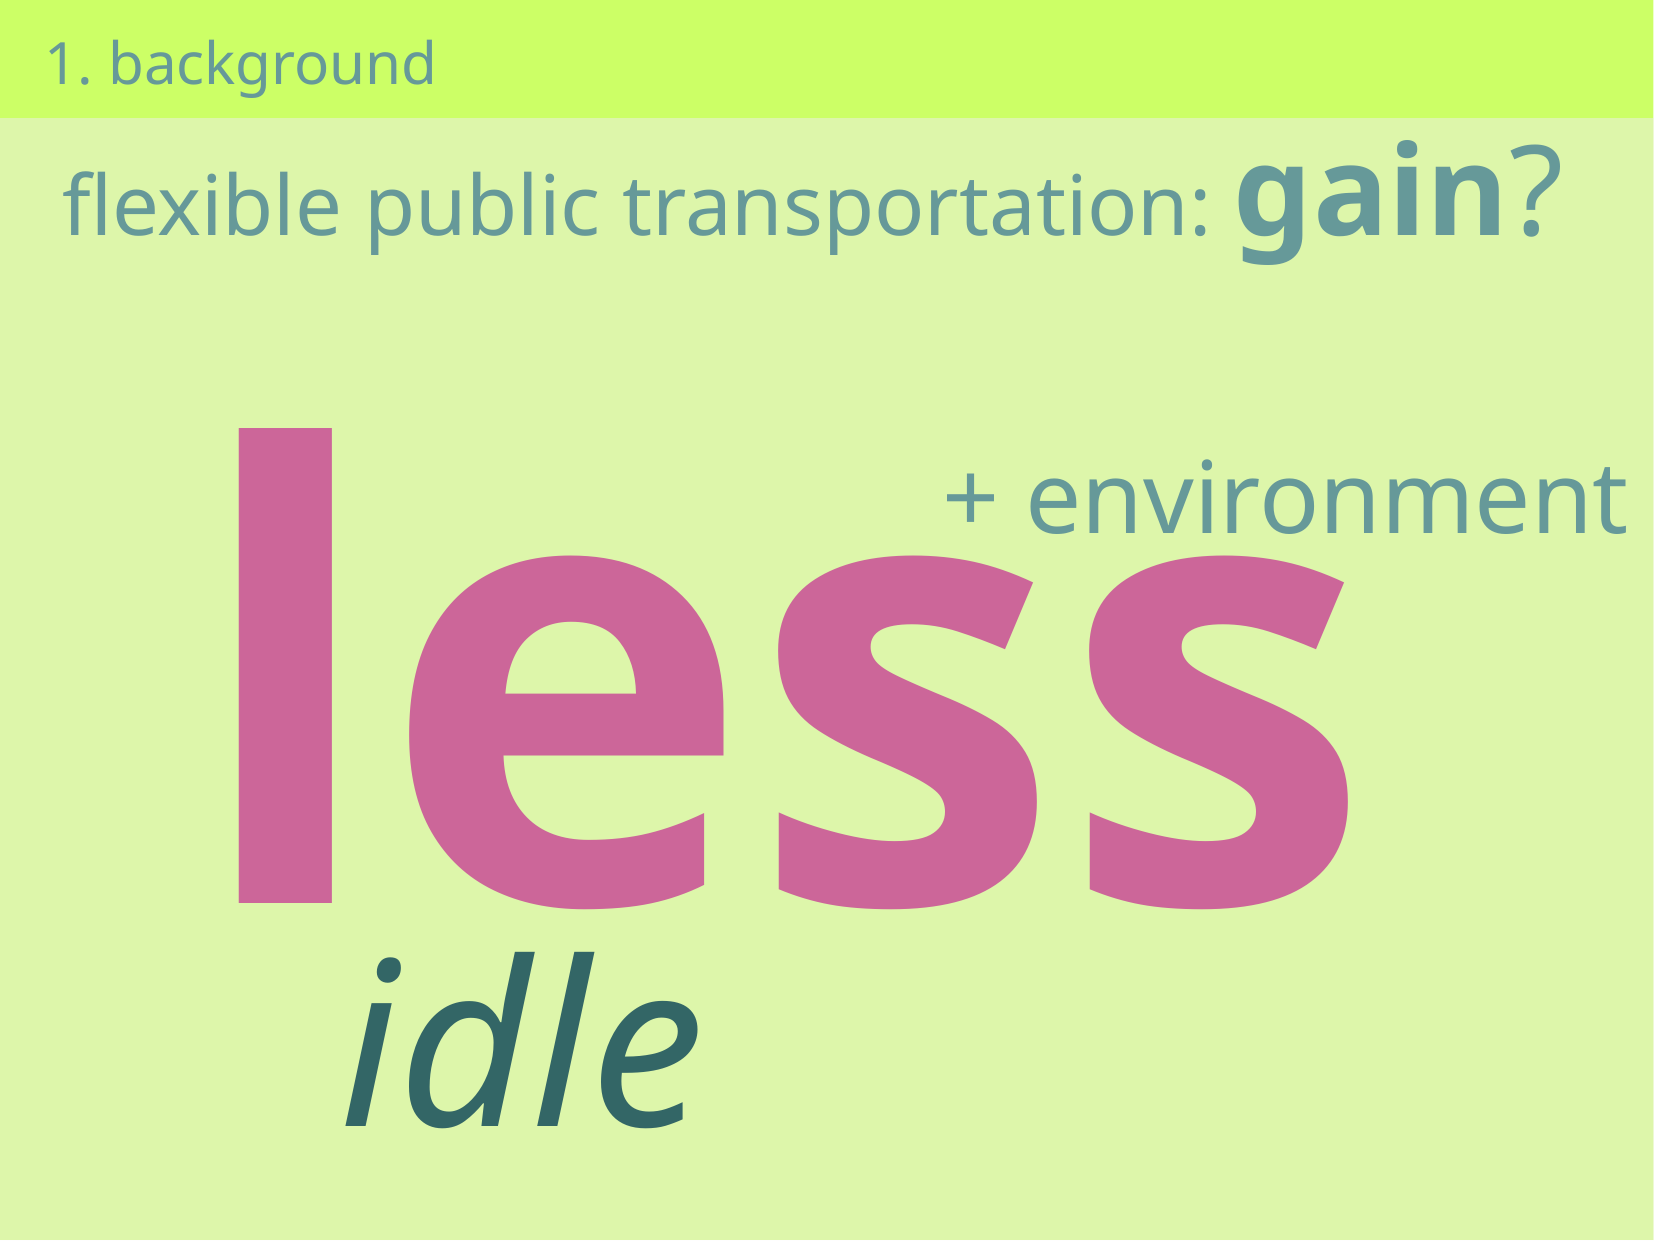

1. background
flexible public transportation: gain?
less
+ environment
idle vehicles